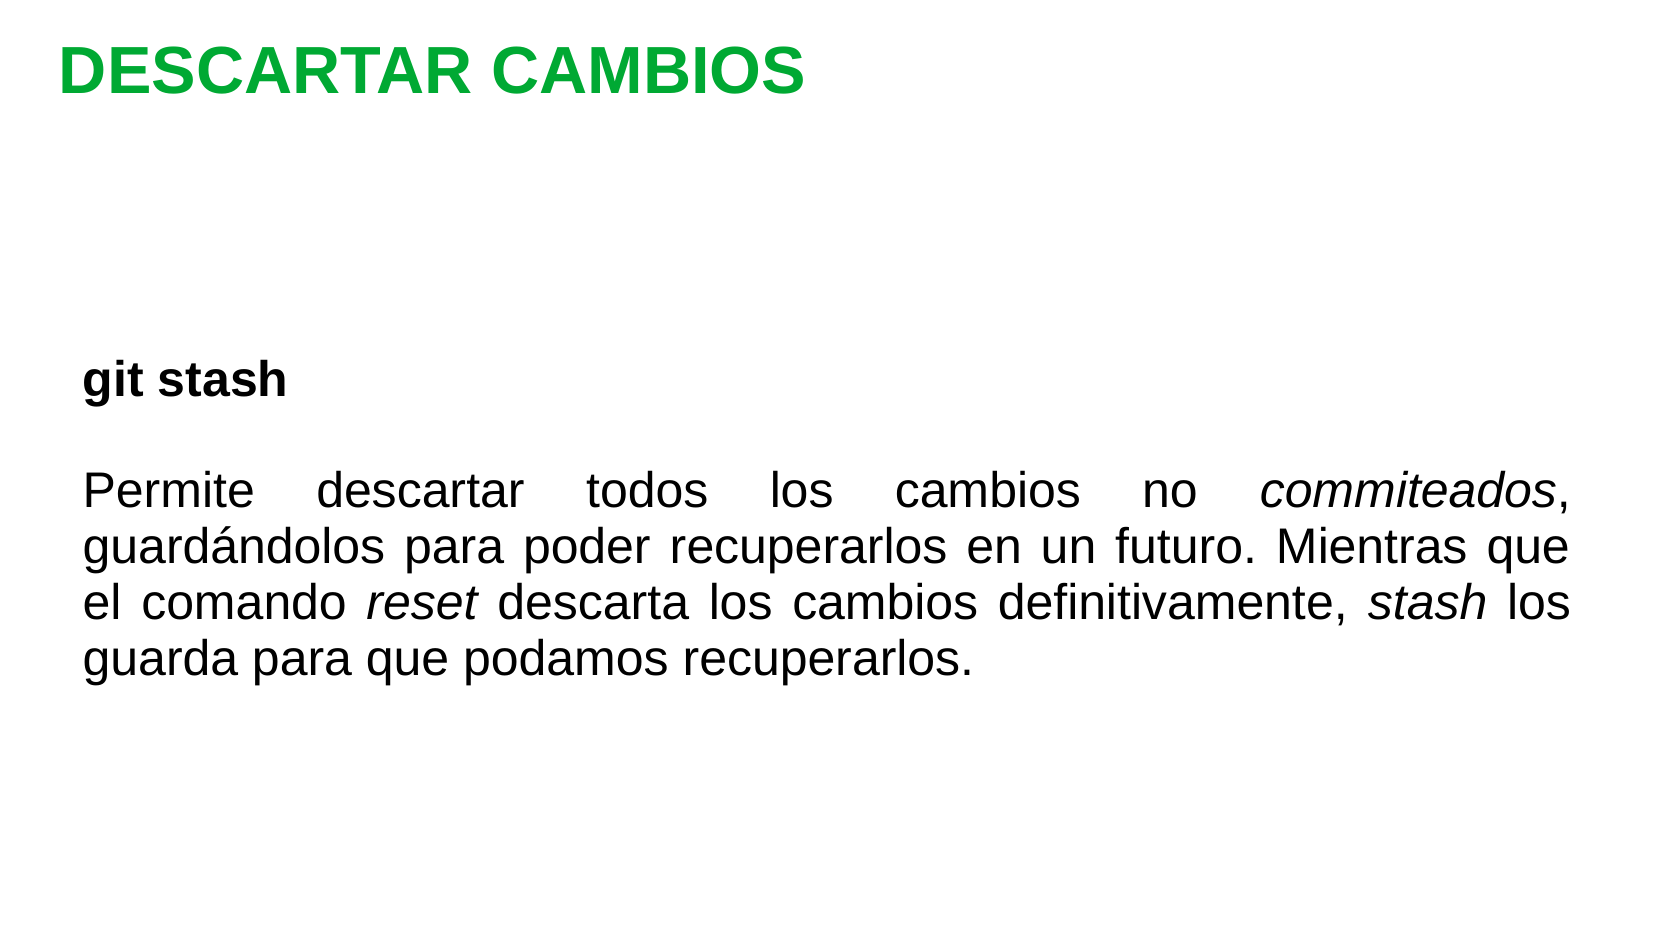

DESCARTAR CAMBIOS
# git stash
Permite descartar todos los cambios no commiteados, guardándolos para poder recuperarlos en un futuro. Mientras que el comando reset descarta los cambios definitivamente, stash los guarda para que podamos recuperarlos.